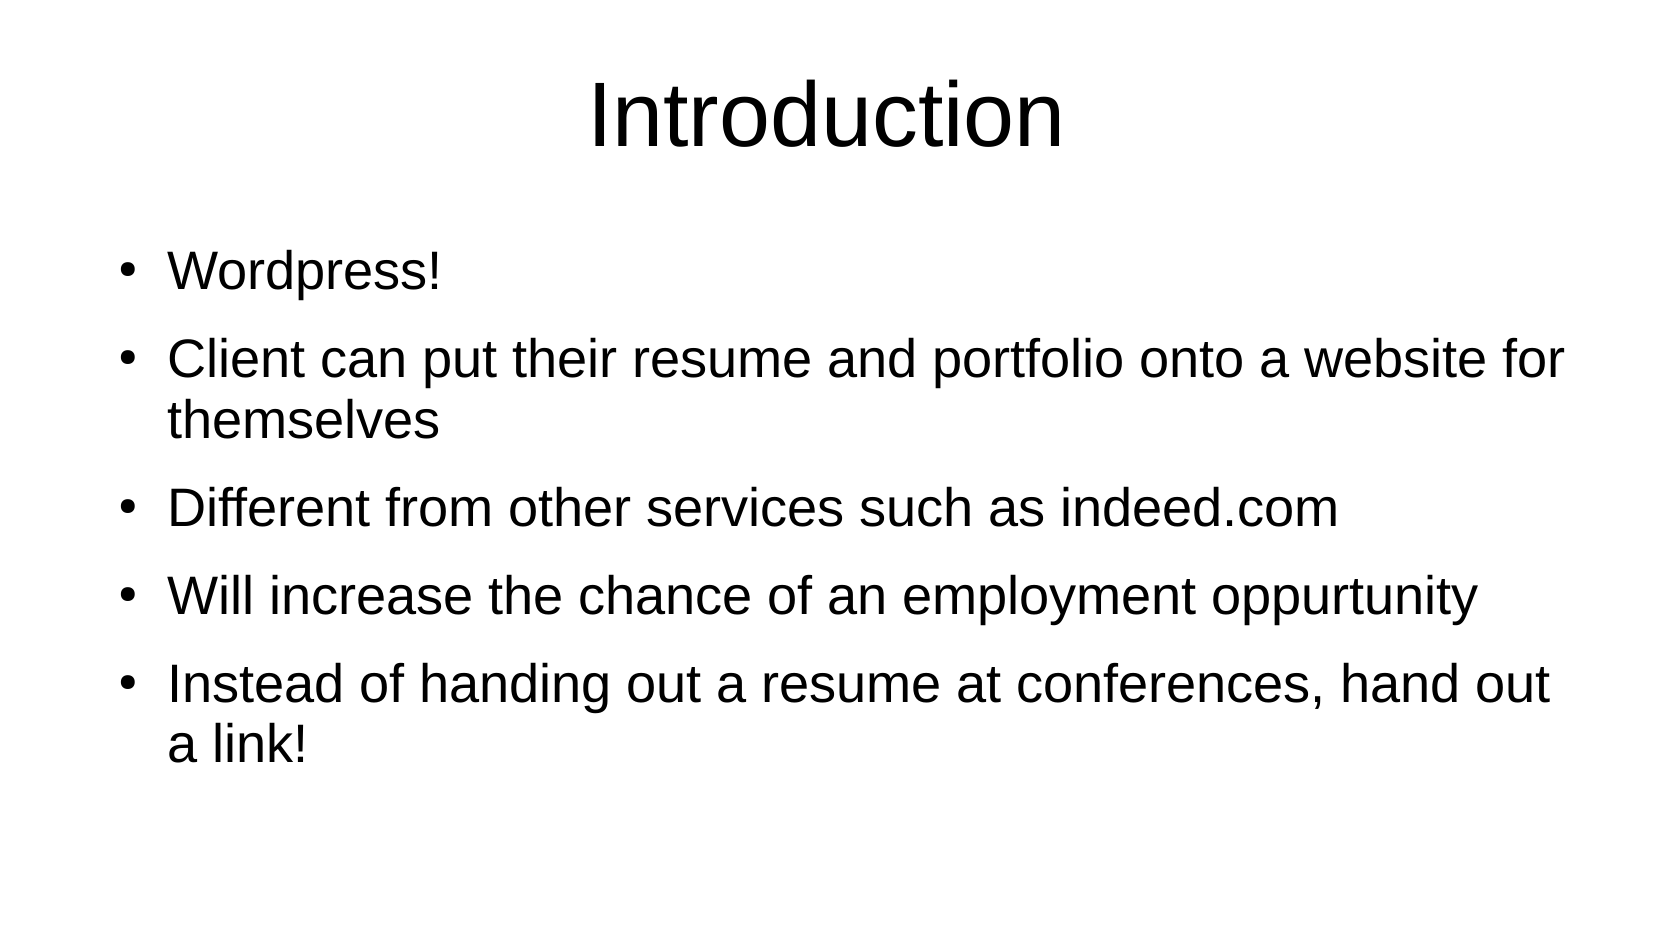

# Introduction
Wordpress!
Client can put their resume and portfolio onto a website for themselves
Different from other services such as indeed.com
Will increase the chance of an employment oppurtunity
Instead of handing out a resume at conferences, hand out a link!